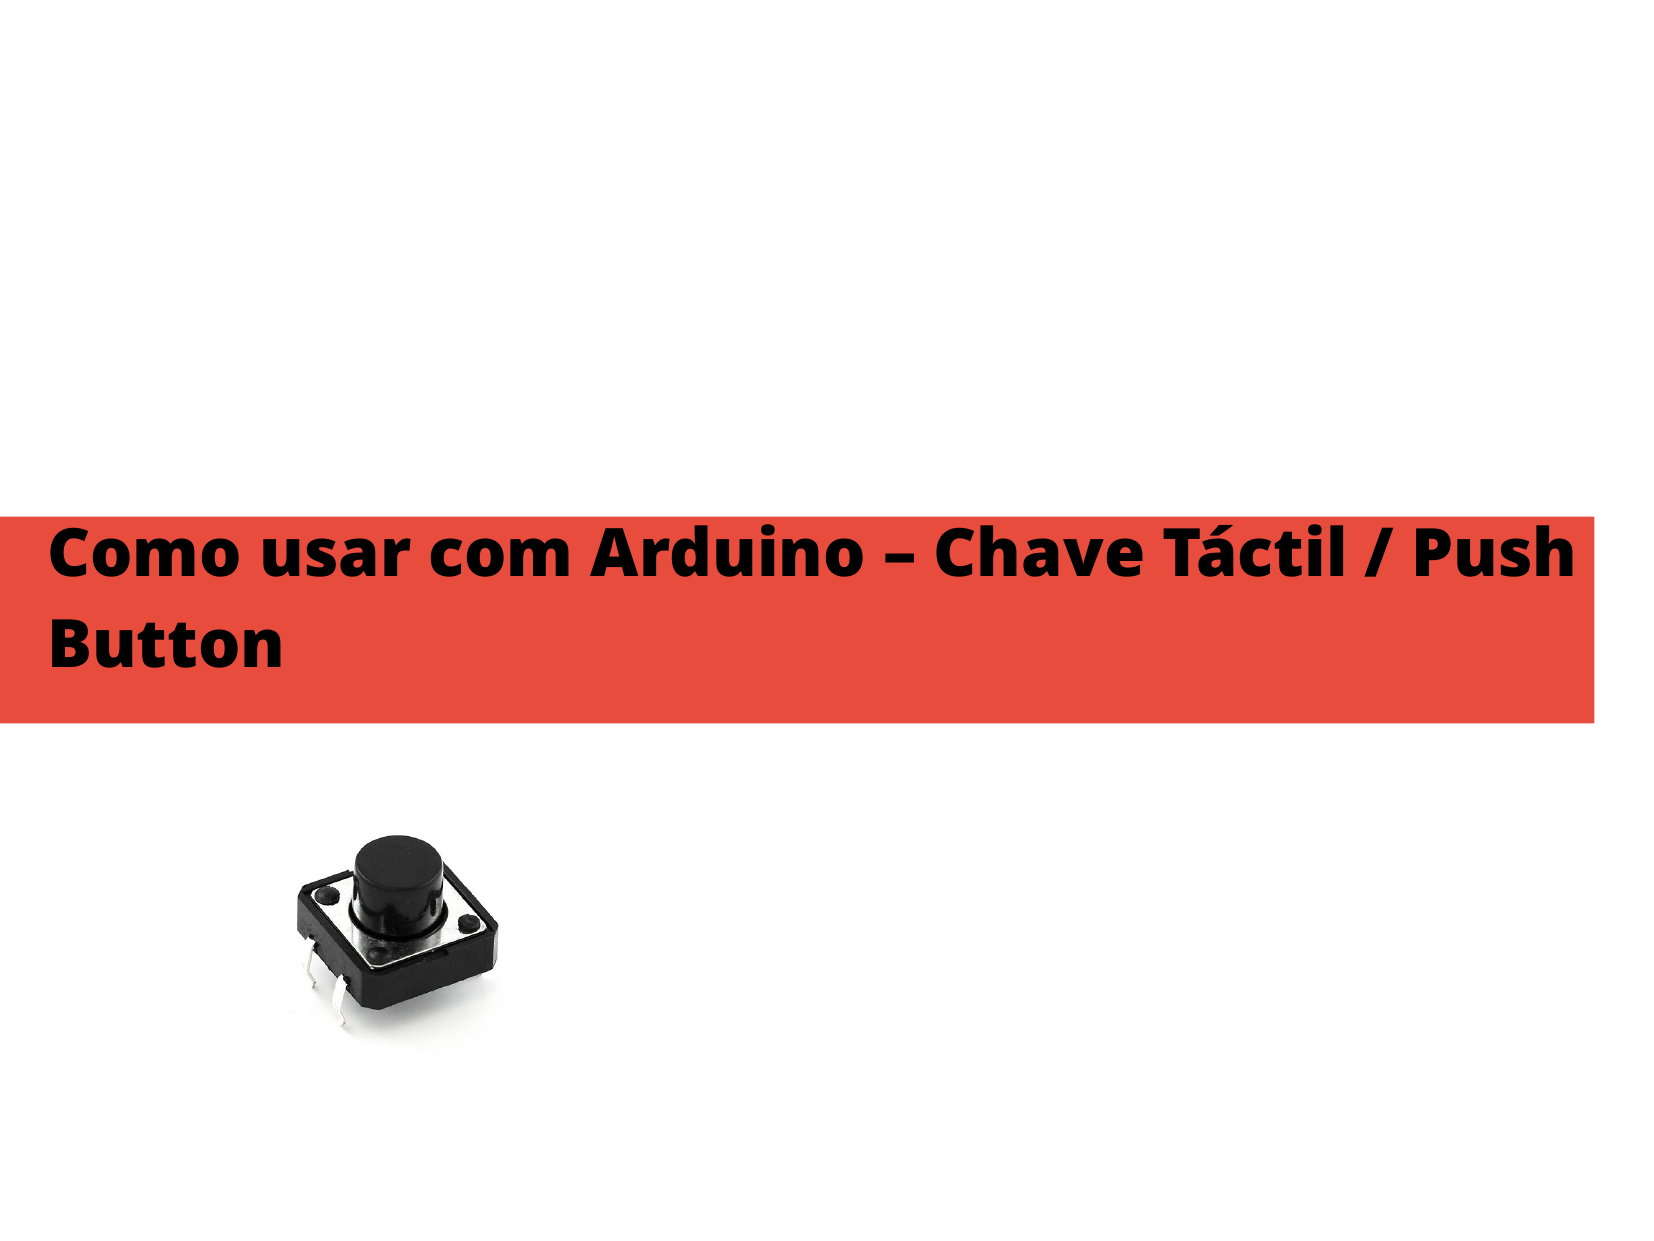

# Como usar com Arduino – Chave Táctil / Push Button